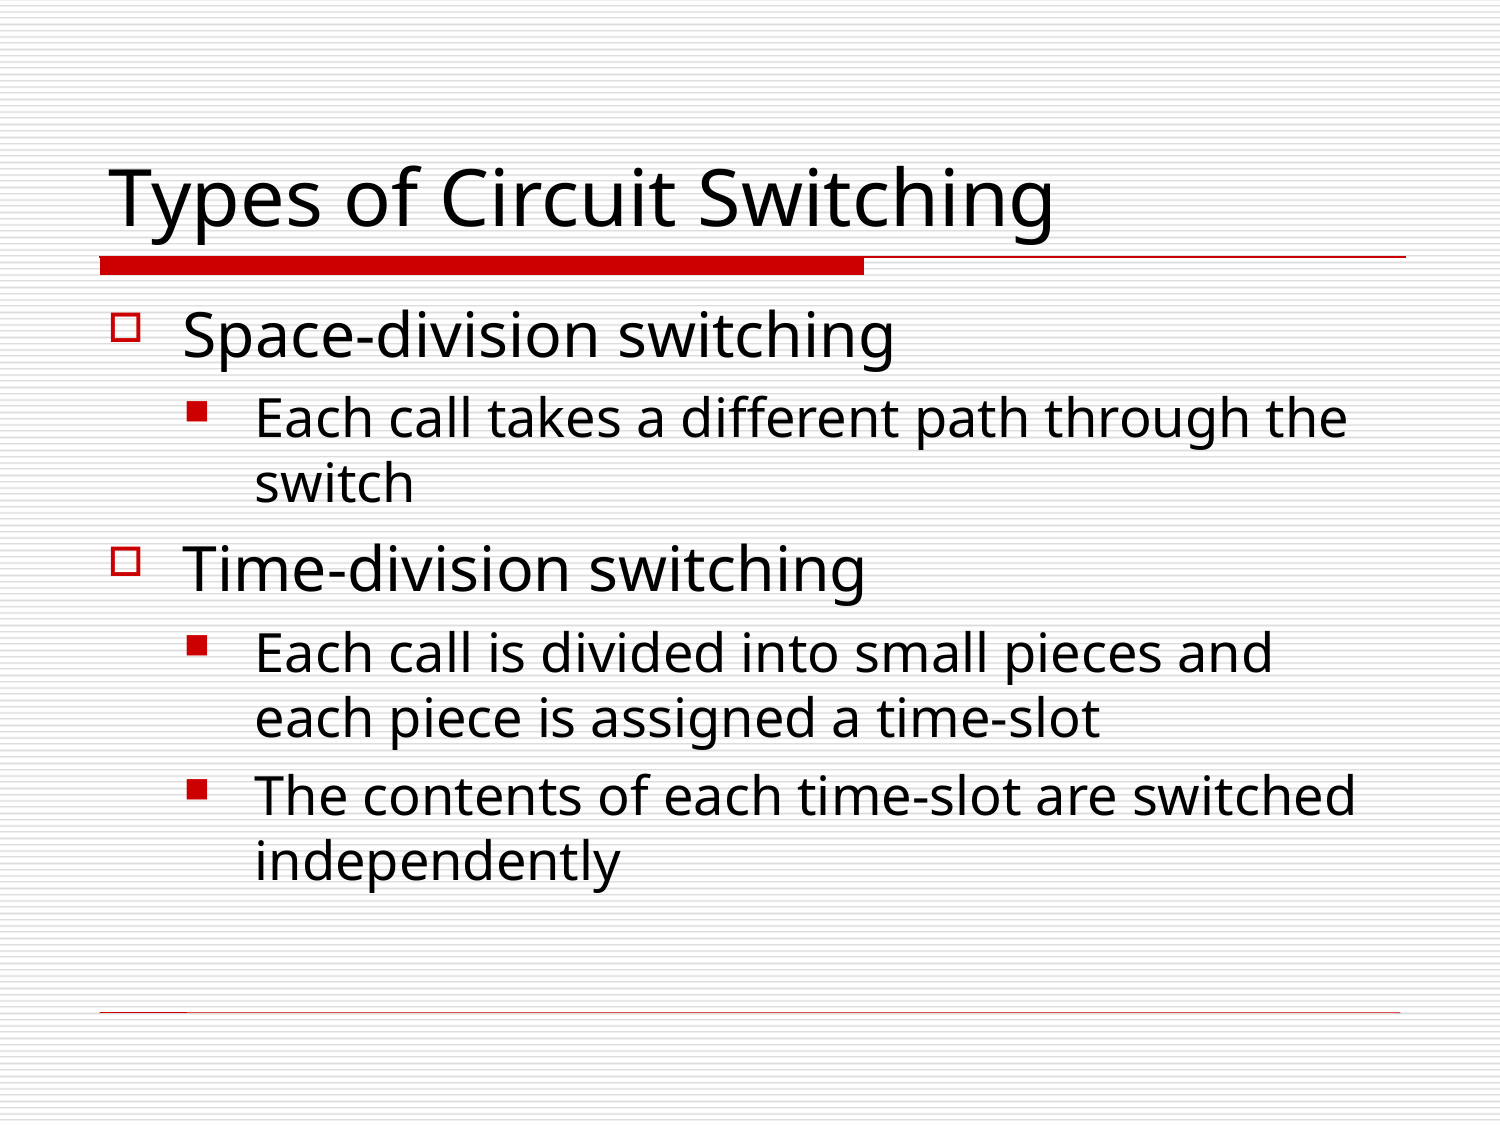

# Types of Circuit Switching
Space-division switching
Each call takes a different path through the switch
Time-division switching
Each call is divided into small pieces and each piece is assigned a time-slot
The contents of each time-slot are switched independently